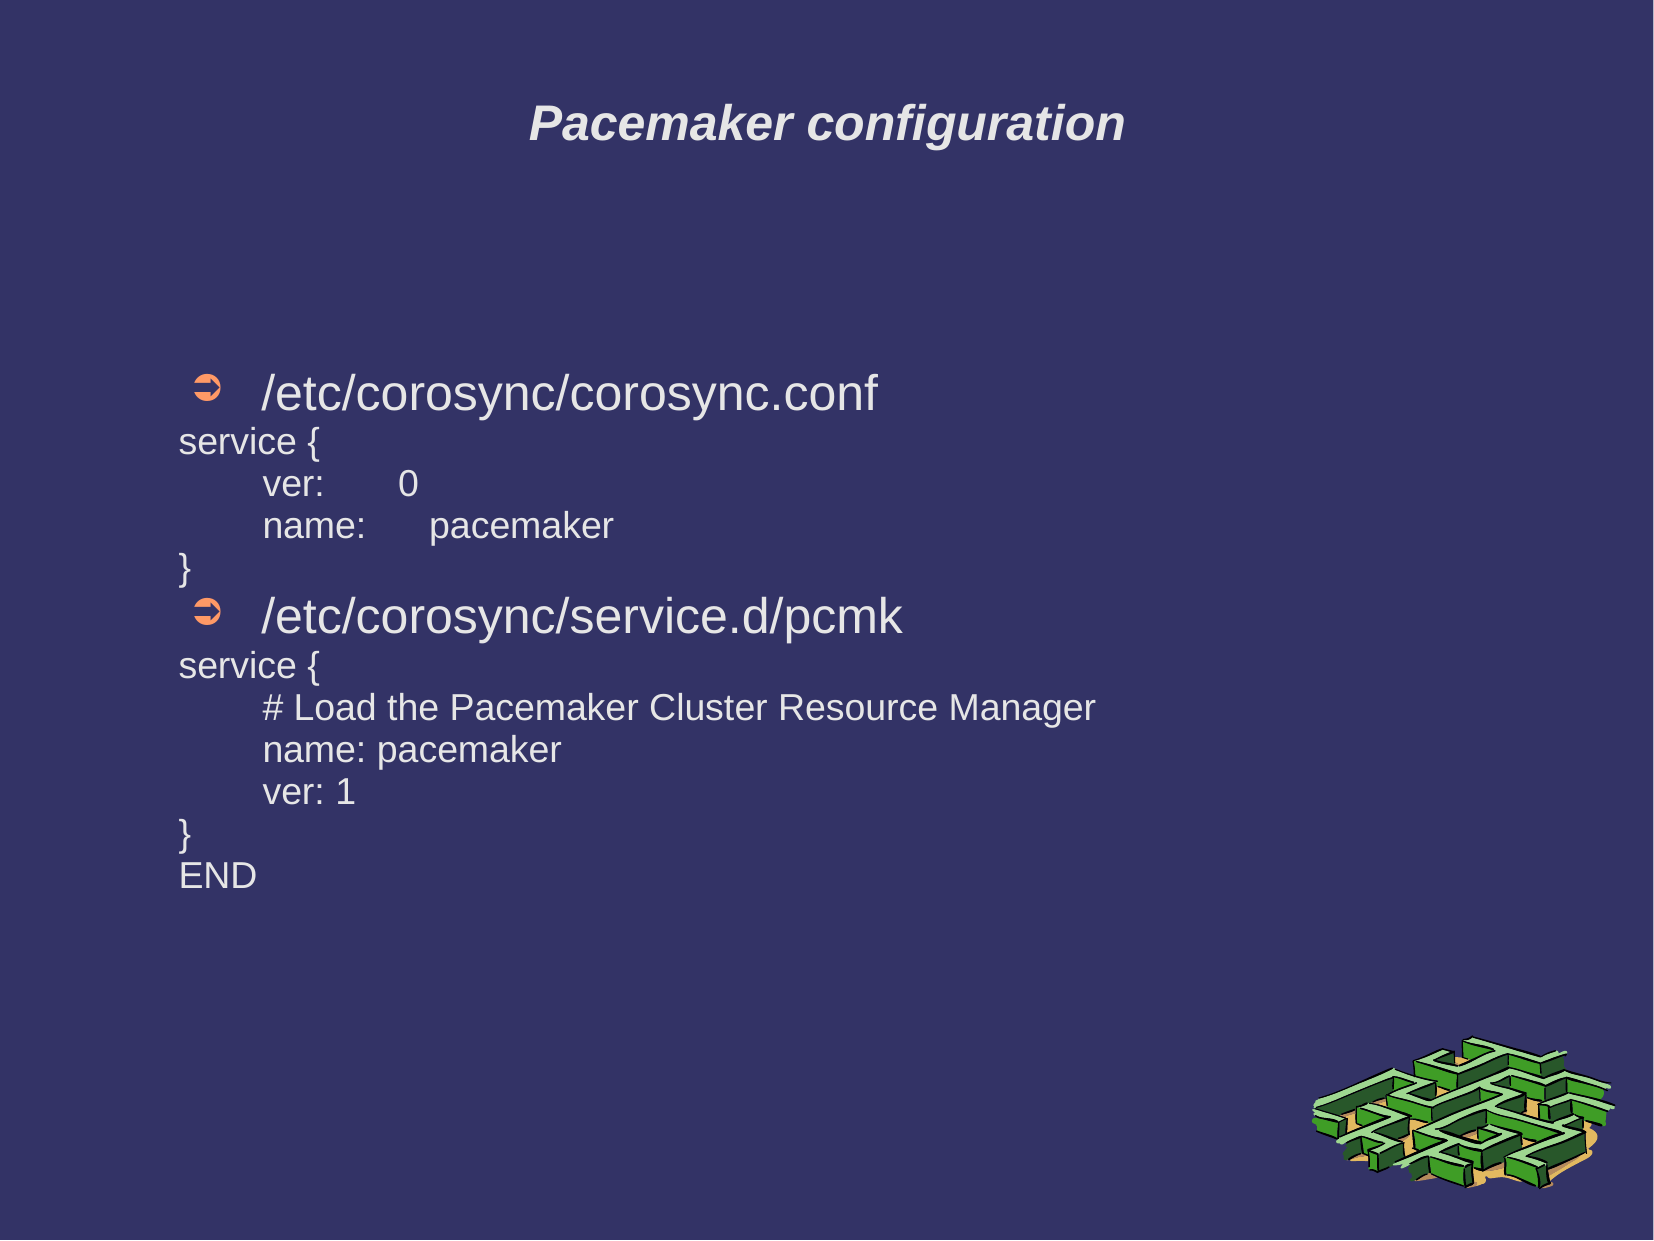

# Pacemaker configuration
/etc/corosync/corosync.conf
service {
 ver: 0
 name: pacemaker
}
/etc/corosync/service.d/pcmk
service {
 # Load the Pacemaker Cluster Resource Manager
 name: pacemaker
 ver: 1
}
END